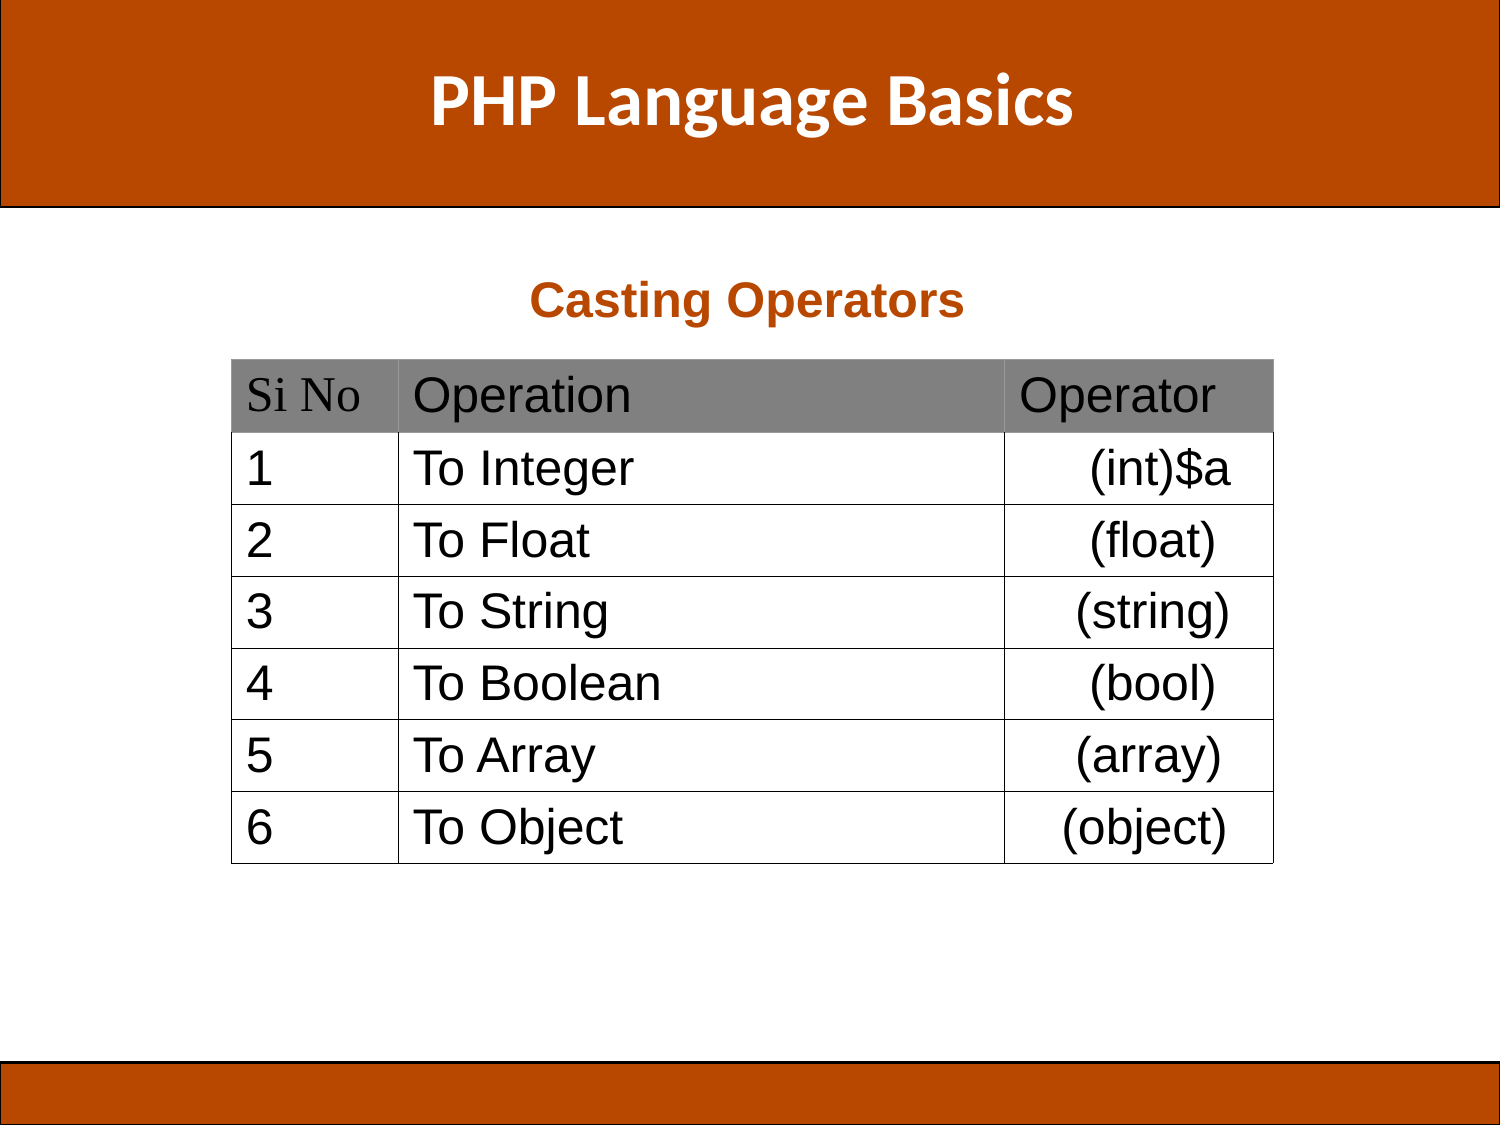

PHP Language Basics
#
 Casting Operators
| Si No | Operation | Operator |
| --- | --- | --- |
| 1 | To Integer | (int)$a |
| 2 | To Float | (float) |
| 3 | To String | (string) |
| 4 | To Boolean | (bool) |
| 5 | To Array | (array) |
| 6 | To Object | (object) |